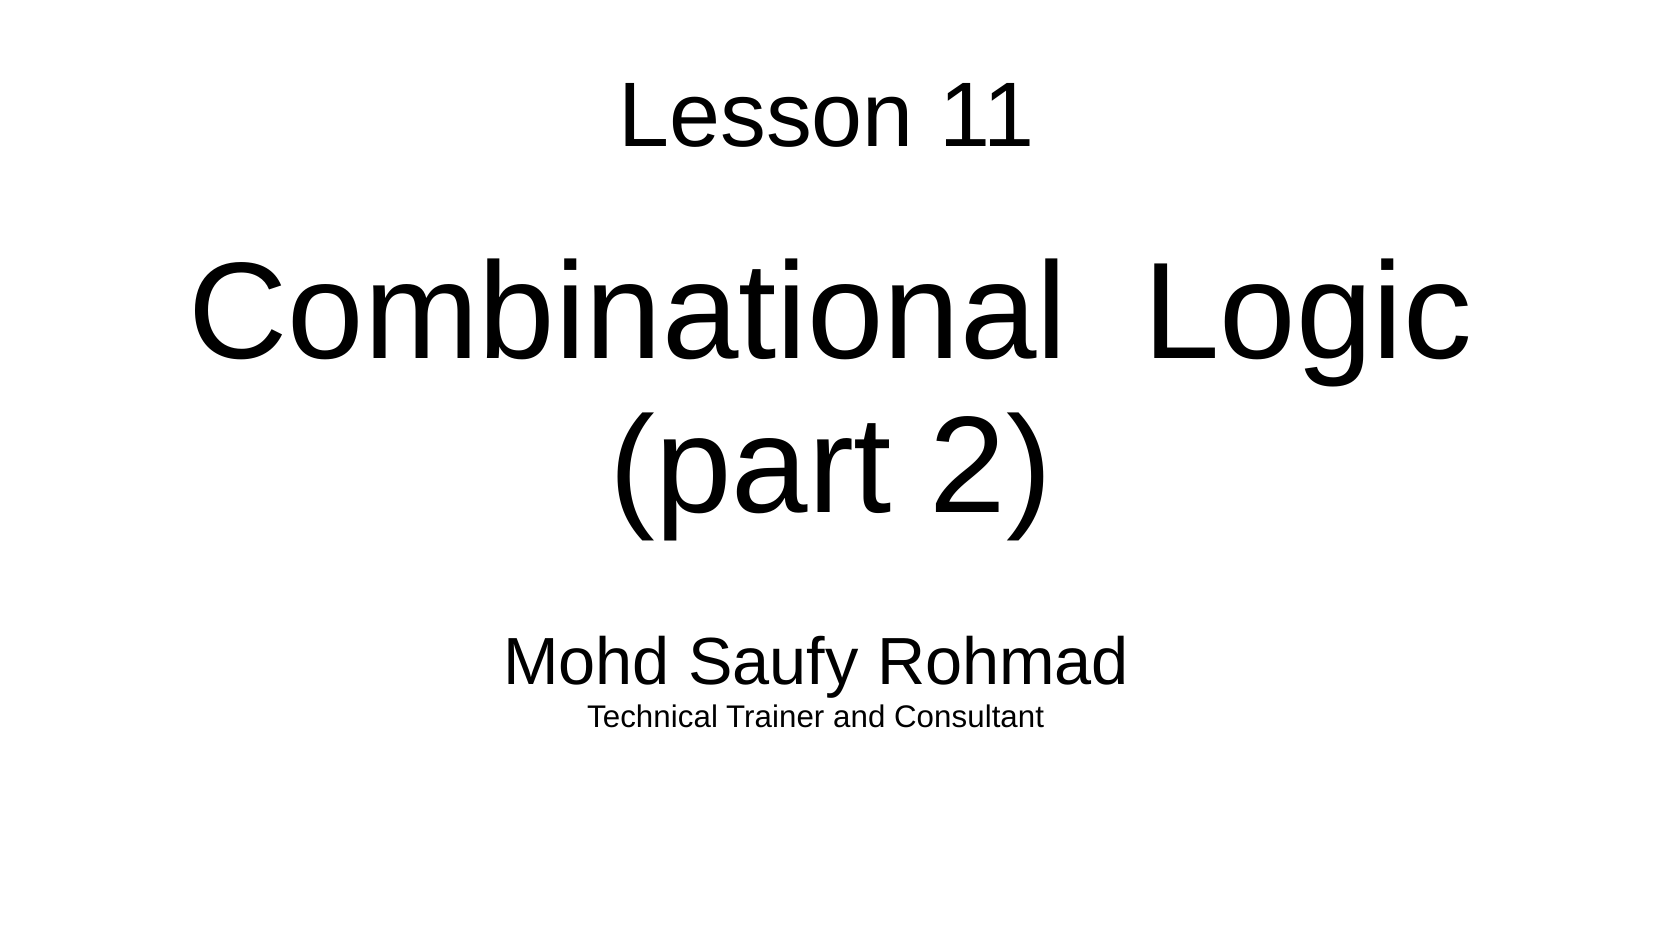

# Lesson 11
Combinational Logic (part 2)
Mohd Saufy Rohmad
Technical Trainer and Consultant